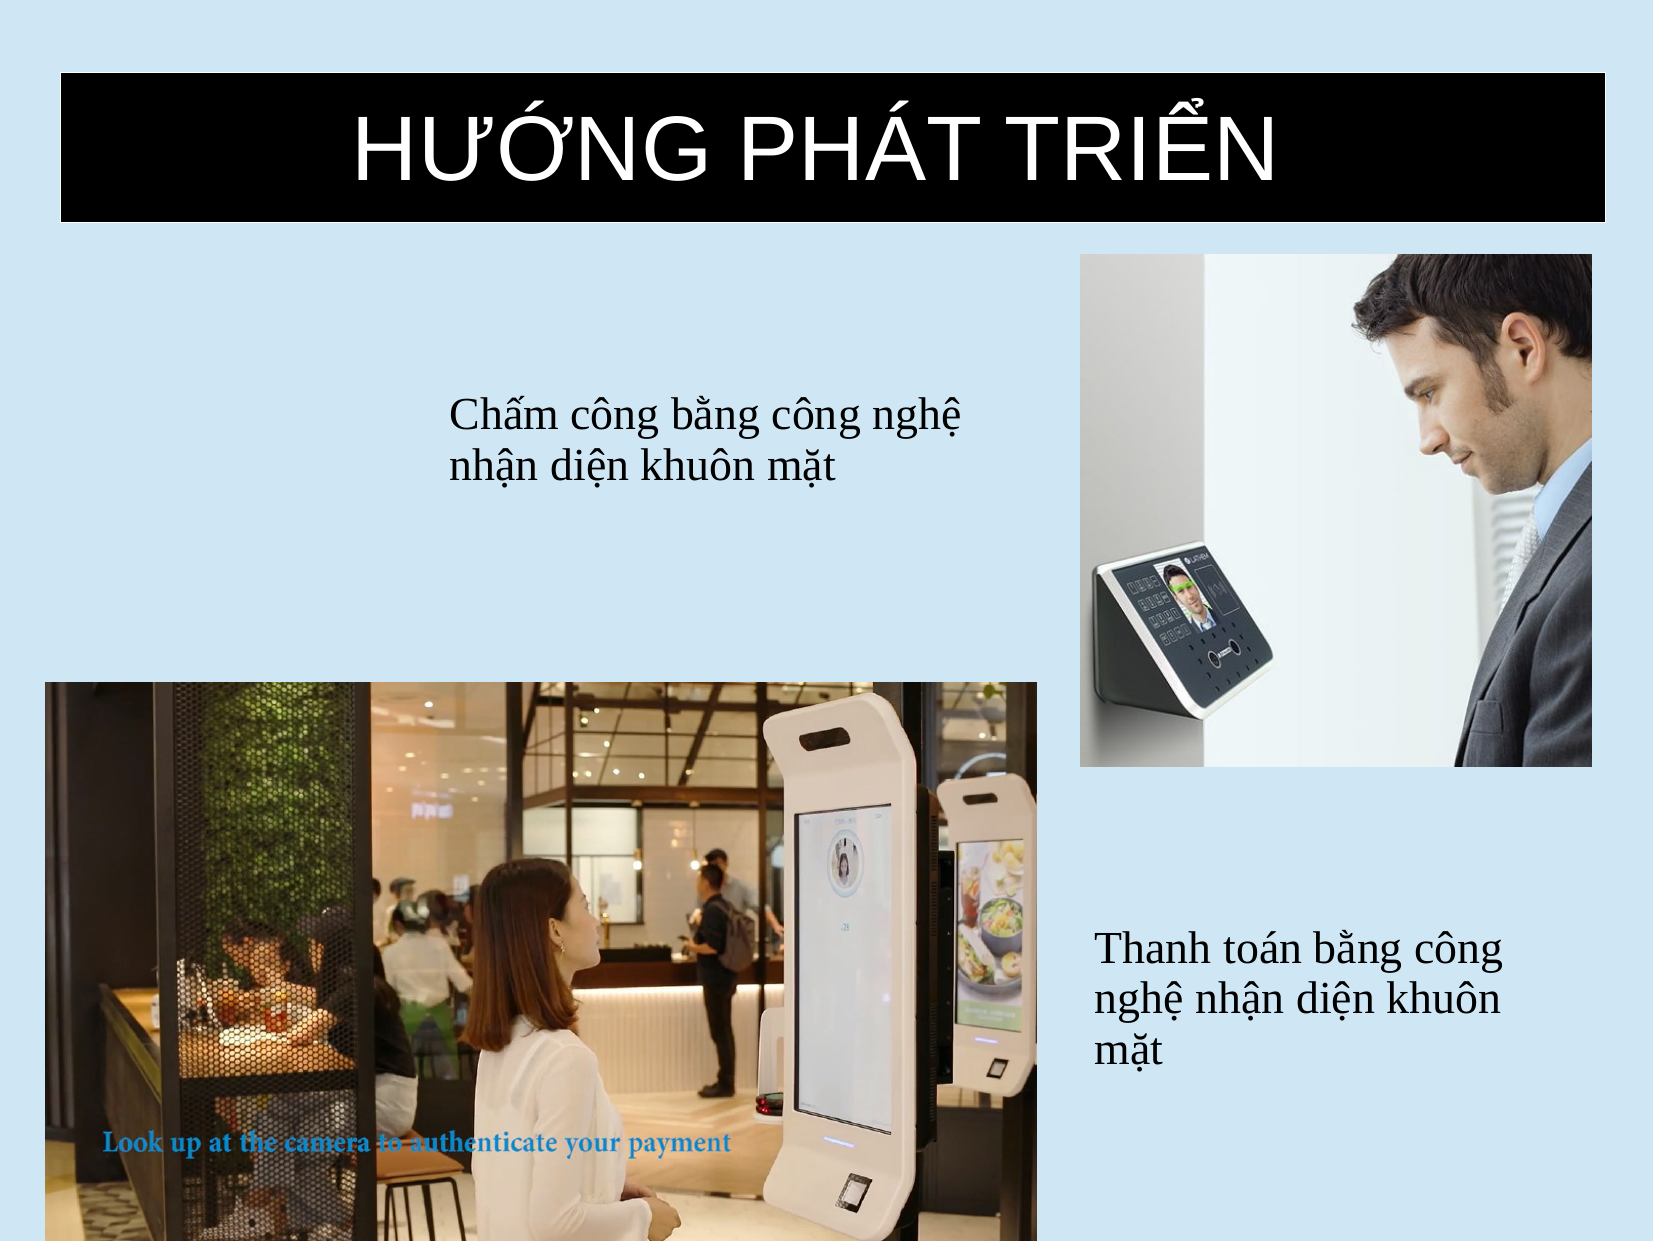

# HƯỚNG PHÁT TRIỂN
Chấm công bằng công nghệ nhận diện khuôn mặt
Thanh toán bằng công nghệ nhận diện khuôn mặt